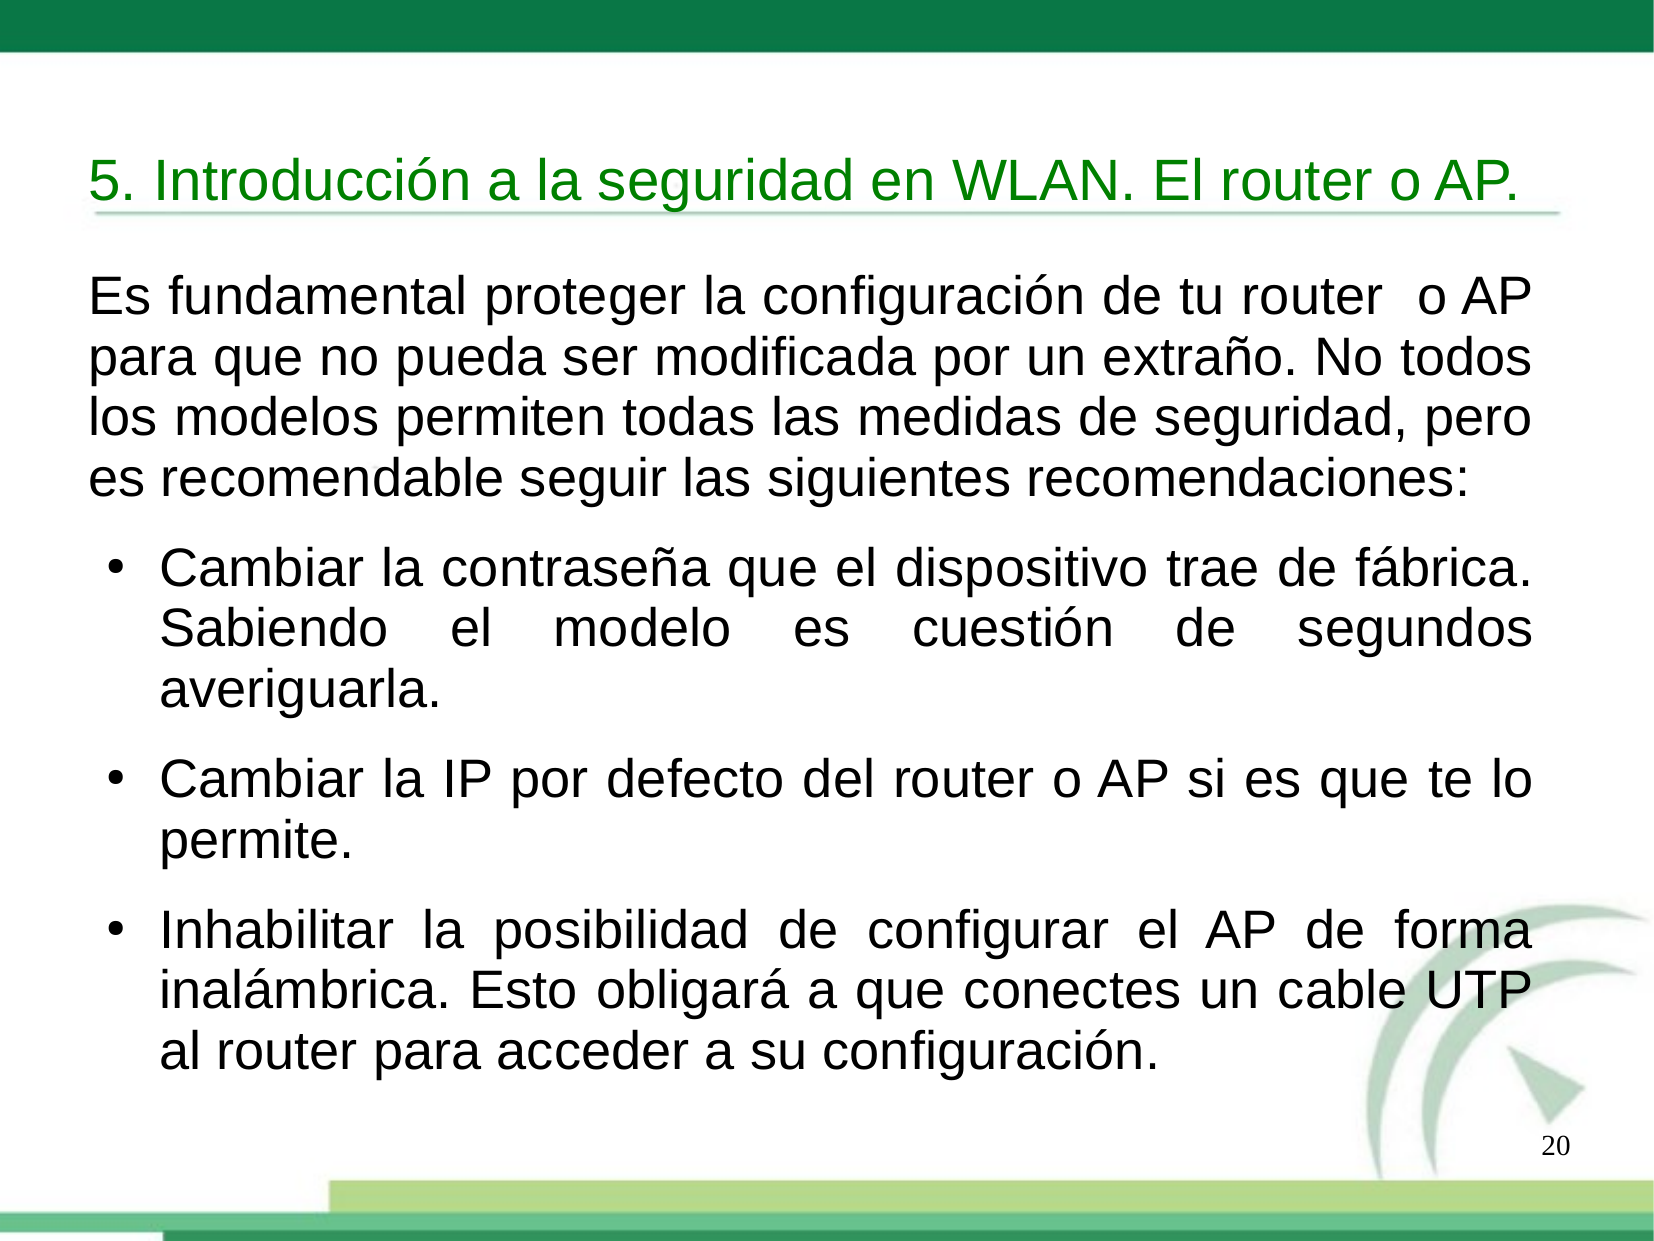

5. Introducción a la seguridad en WLAN. El router o AP.
# Es fundamental proteger la configuración de tu router o AP para que no pueda ser modificada por un extraño. No todos los modelos permiten todas las medidas de seguridad, pero es recomendable seguir las siguientes recomendaciones:
Cambiar la contraseña que el dispositivo trae de fábrica. Sabiendo el modelo es cuestión de segundos averiguarla.
Cambiar la IP por defecto del router o AP si es que te lo permite.
Inhabilitar la posibilidad de configurar el AP de forma inalámbrica. Esto obligará a que conectes un cable UTP al router para acceder a su configuración.
20